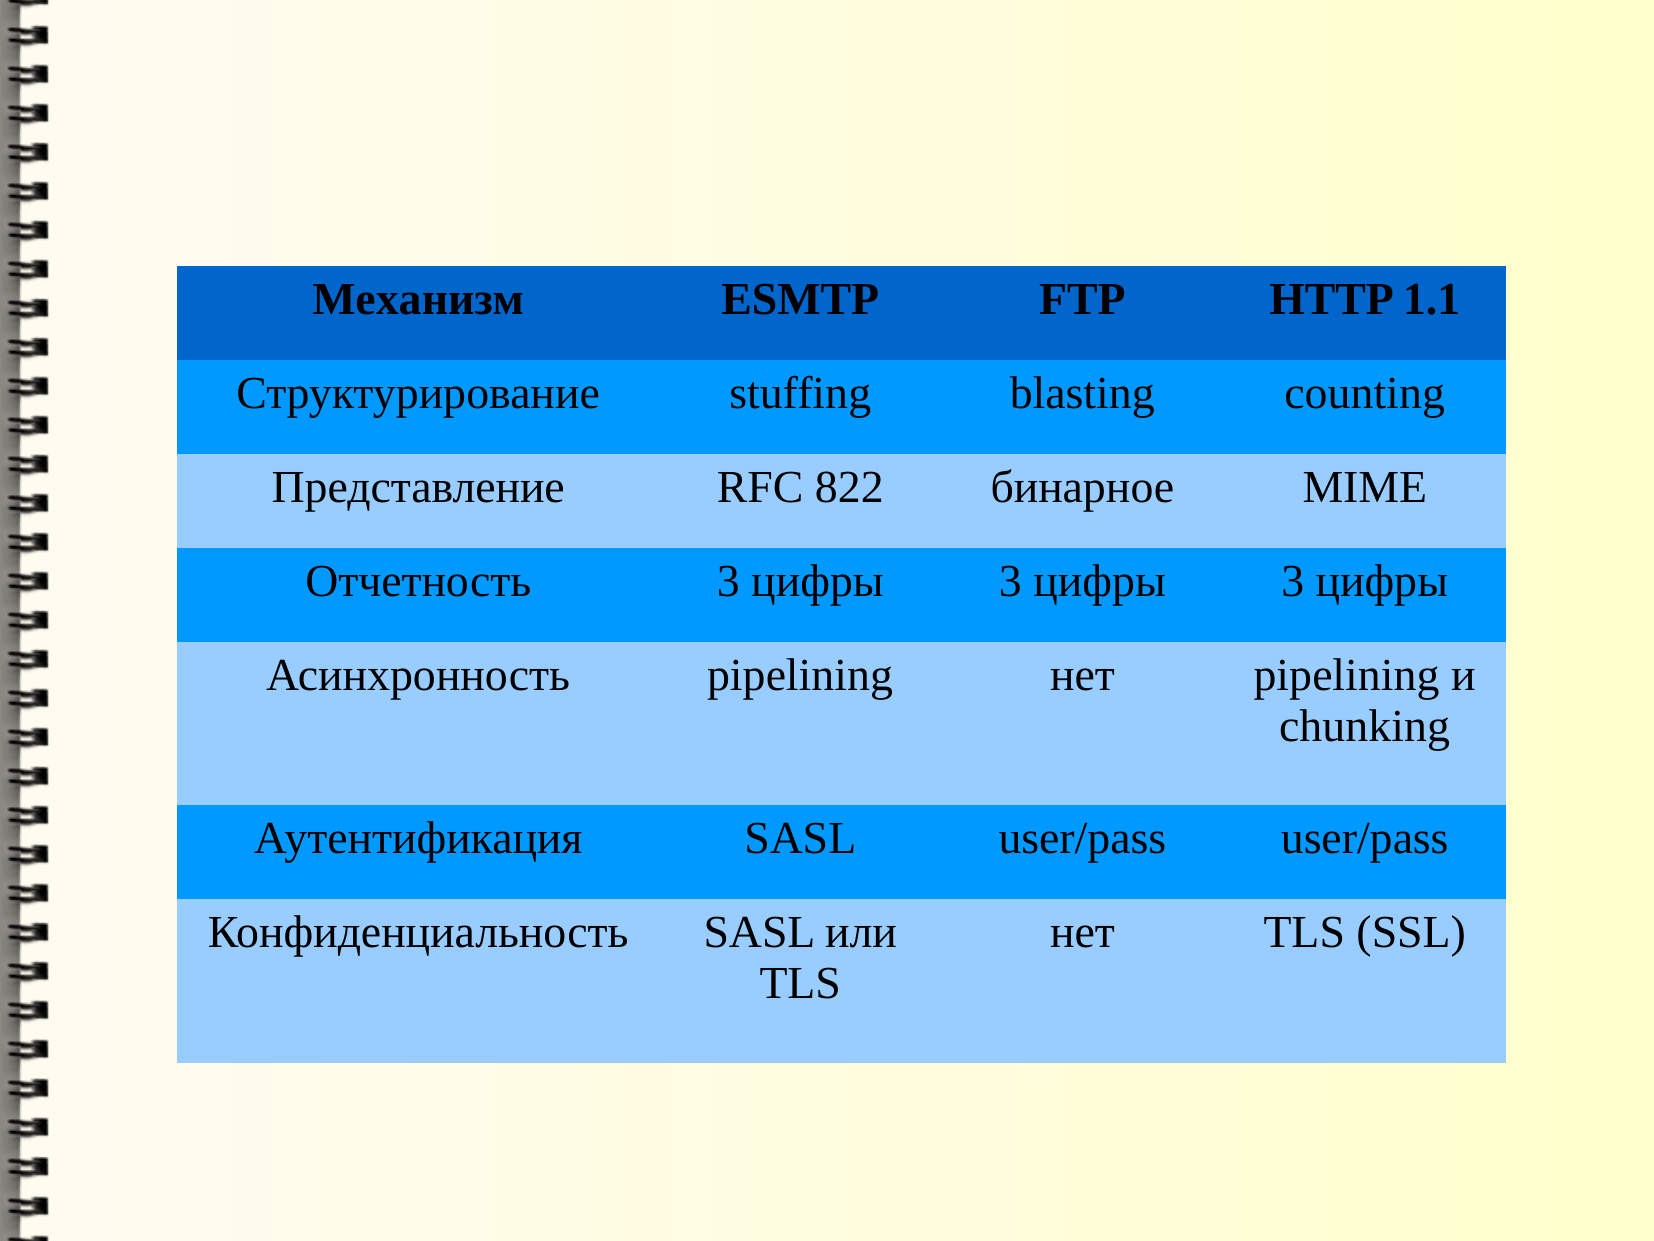

| Механизм | ESMTP | FTP | HTTP 1.1 |
| --- | --- | --- | --- |
| Структурирование | stuffing | blasting | counting |
| Представление | RFC 822 | бинарное | MIME |
| Отчетность | 3 цифры | 3 цифры | 3 цифры |
| Асинхронность | pipelining | нет | pipelining и chunking |
| Аутентификация | SASL | user/pass | user/pass |
| Конфиденциальность | SASL или TLS | нет | TLS (SSL) |